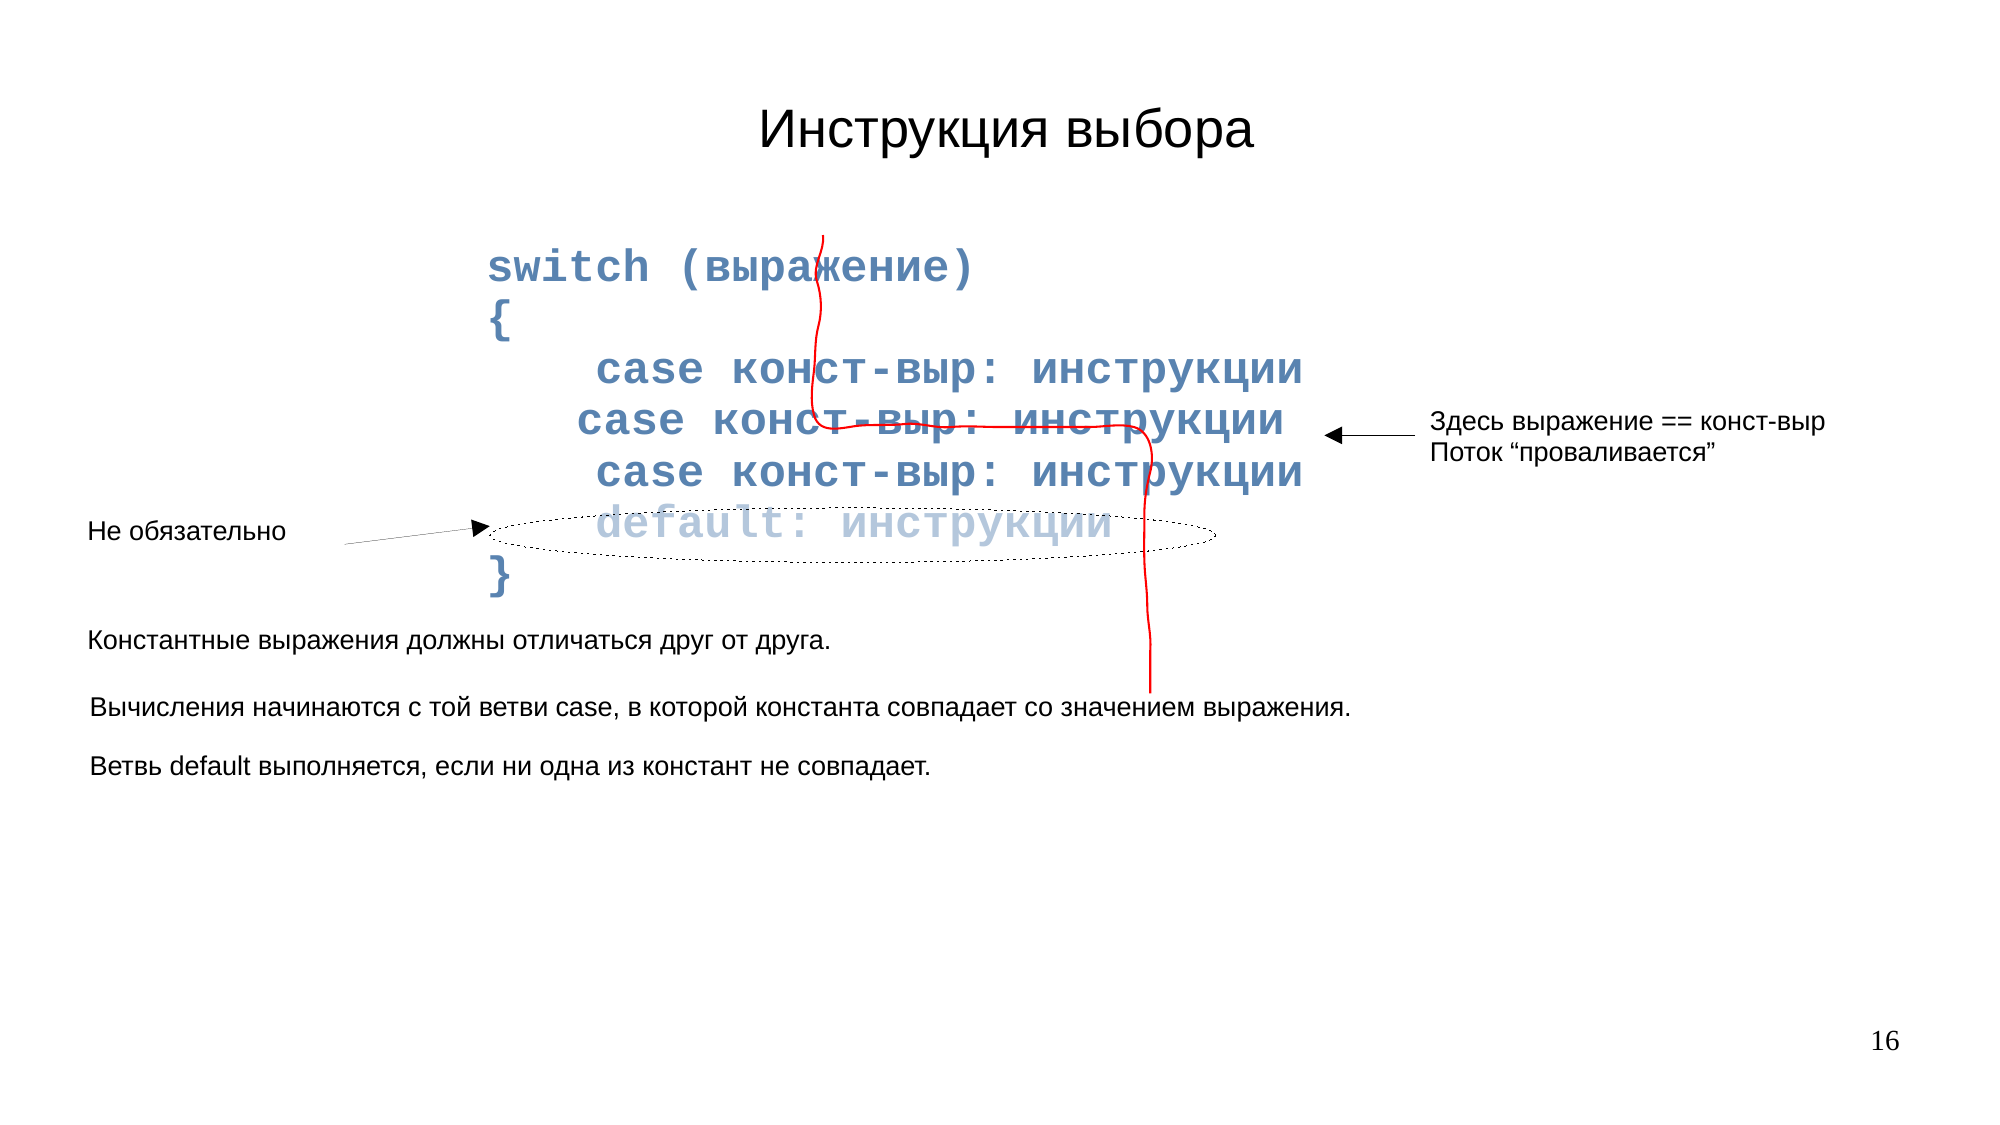

Инструкция выбора
switch (выражение)
{
 case конст-выр: инструкции
 case конст-выр: инструкции
 case конст-выр: инструкции
 default: инструкции
}
Здесь выражение == конст-выр
Поток “проваливается”
Не обязательно
Константные выражения должны отличаться друг от друга.
Вычисления начинаются с той ветви case, в которой константа совпадает со значением выражения.
Ветвь default выполняется, если ни одна из констант не совпадает.
16